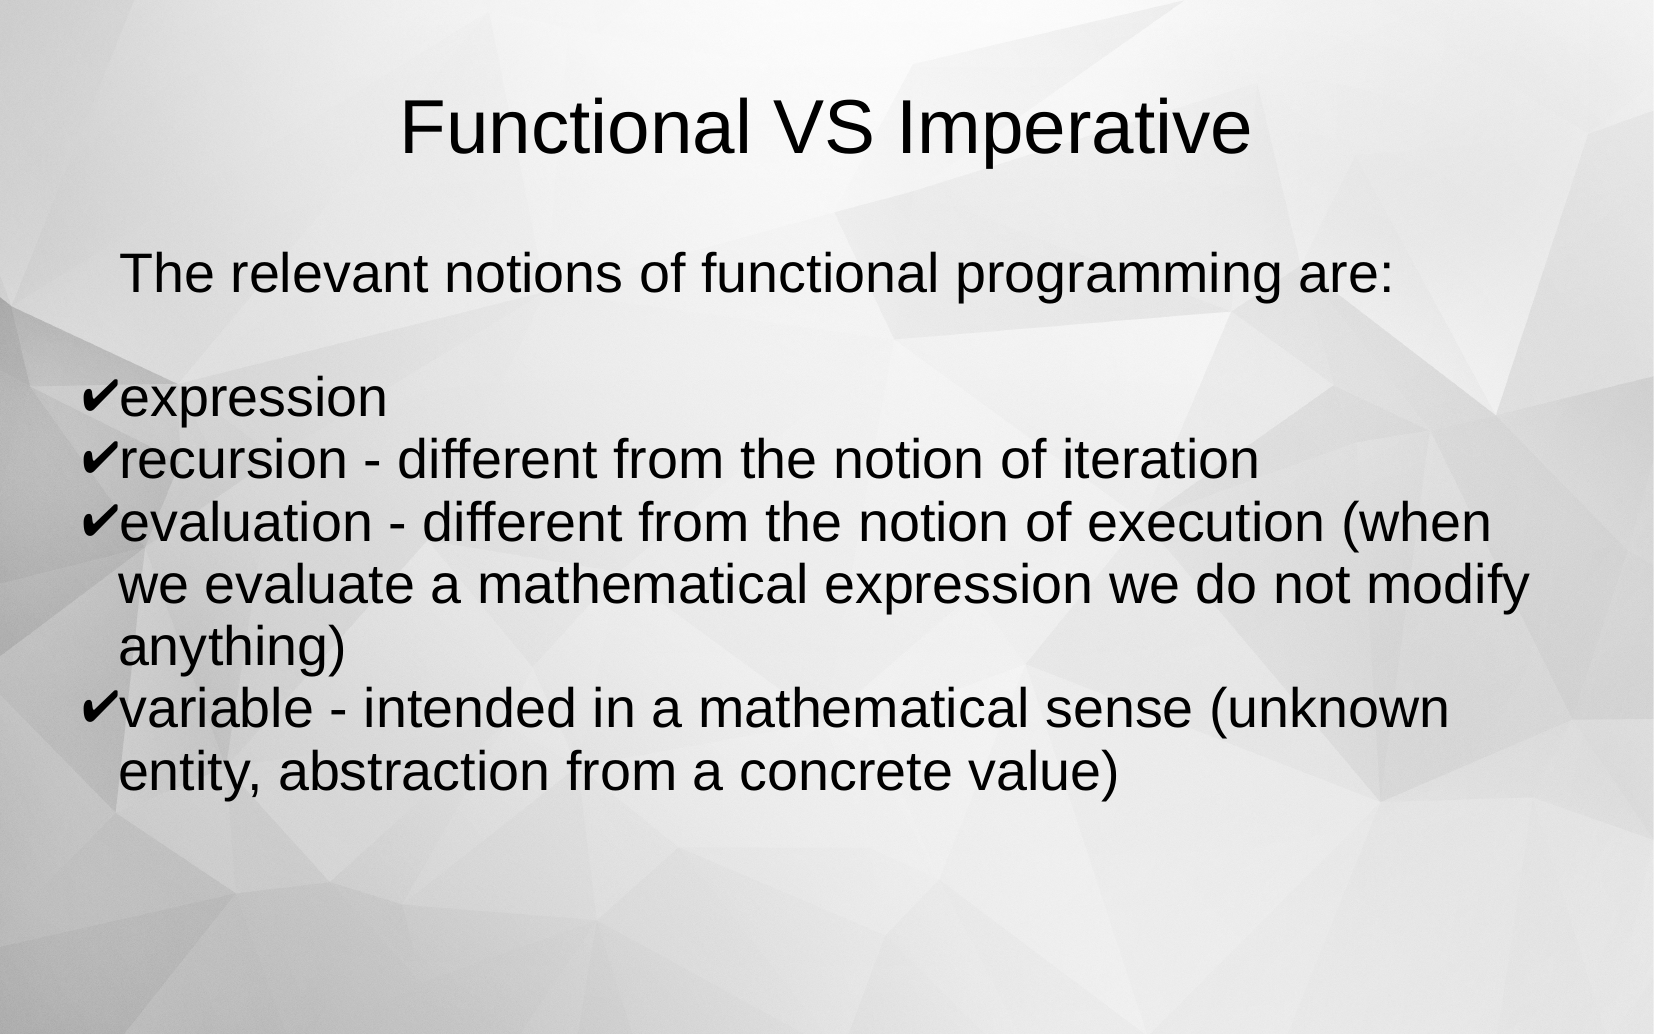

# Functional VS Imperative
The relevant notions of functional programming are:
expression
recursion - different from the notion of iteration
evaluation - different from the notion of execution (when we evaluate a mathematical expression we do not modify anything)
variable - intended in a mathematical sense (unknown entity, abstraction from a concrete value)